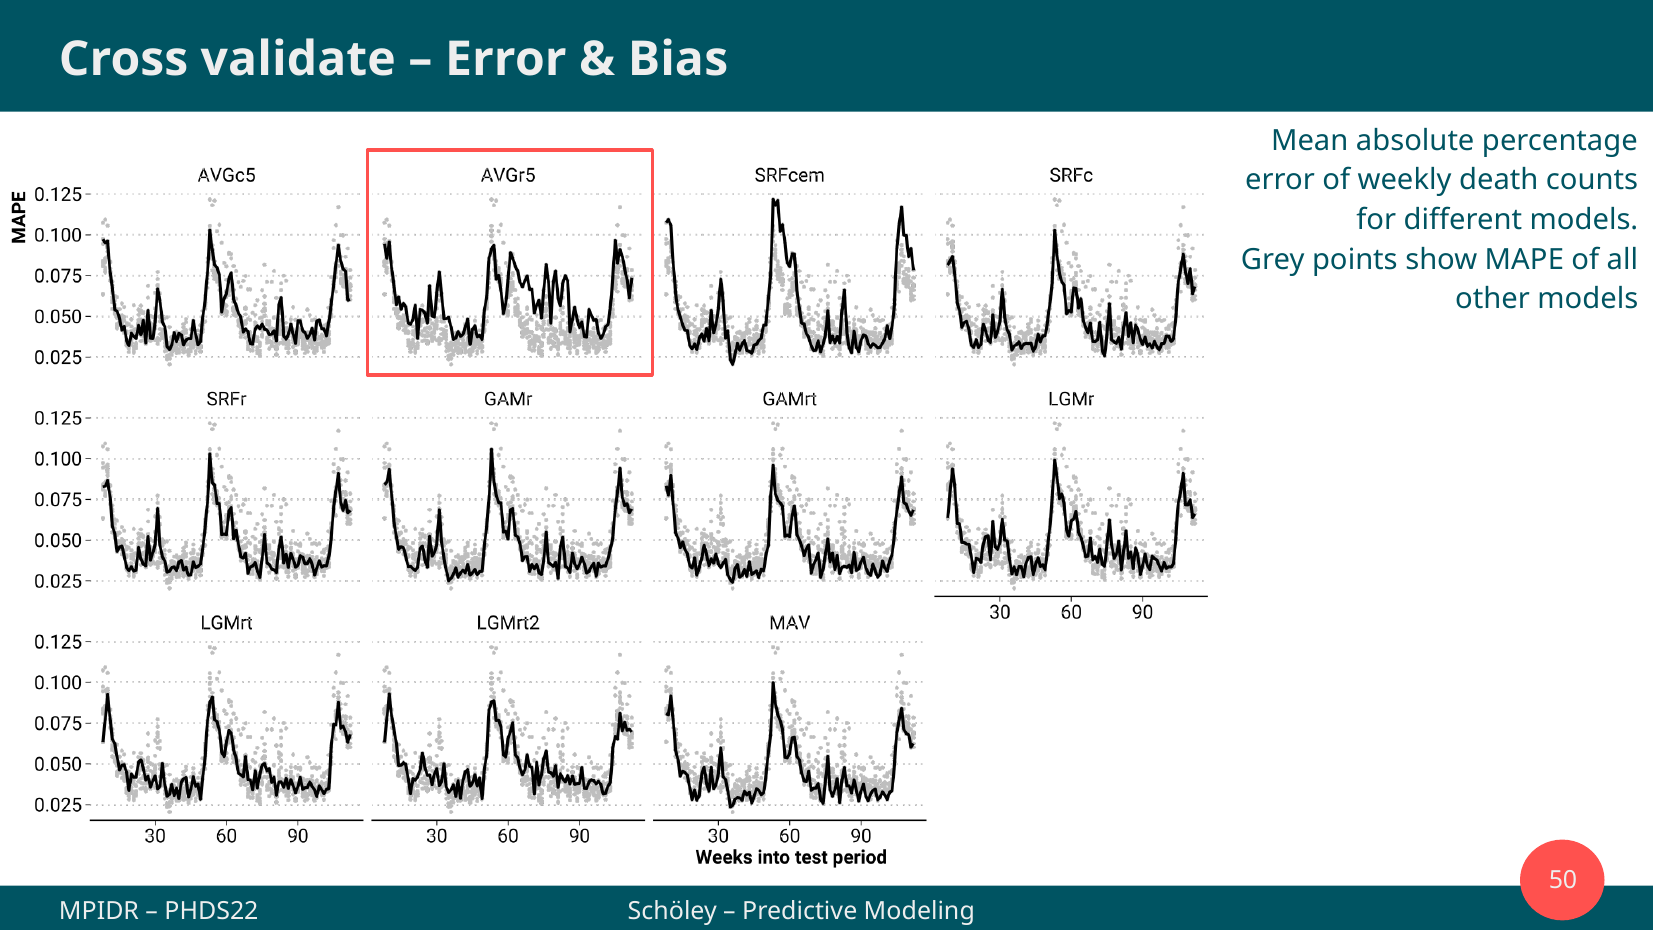

# Cross validate – Error & Bias
Mean absolute percentage error of weekly death counts for different models.
Grey points show MAPE of all other models
50
MPIDR – PHDS22
Schöley – Predictive Modeling